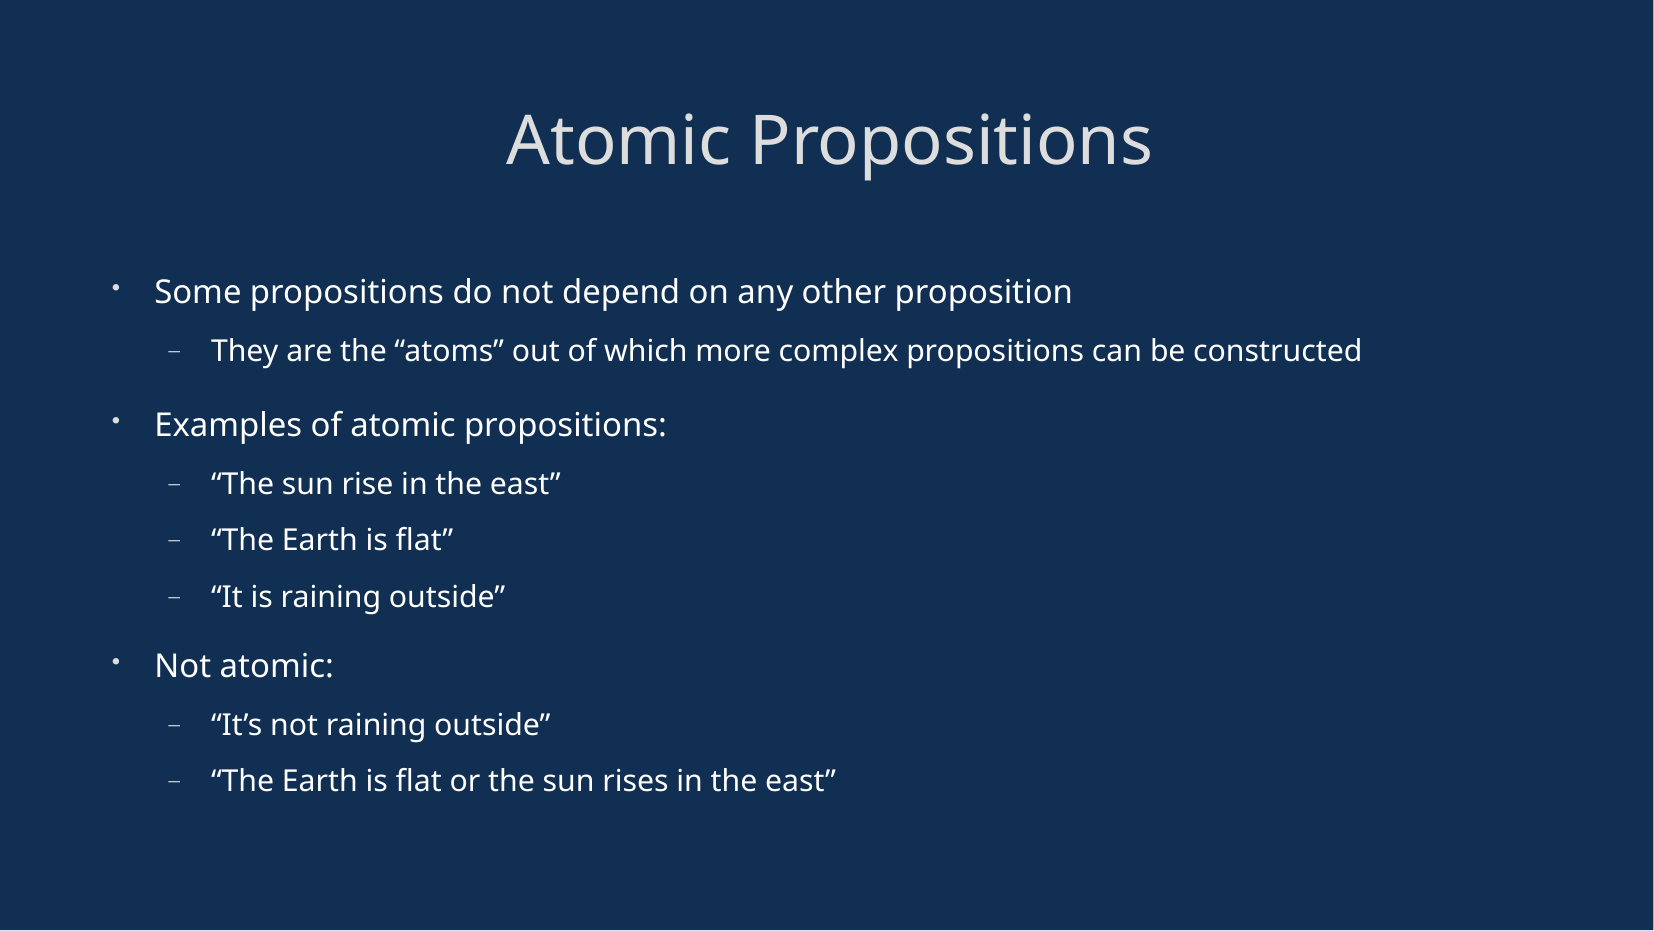

# Atomic Propositions
Some propositions do not depend on any other proposition
They are the “atoms” out of which more complex propositions can be constructed
Examples of atomic propositions:
“The sun rise in the east”
“The Earth is flat”
“It is raining outside”
Not atomic:
“It’s not raining outside”
“The Earth is flat or the sun rises in the east”